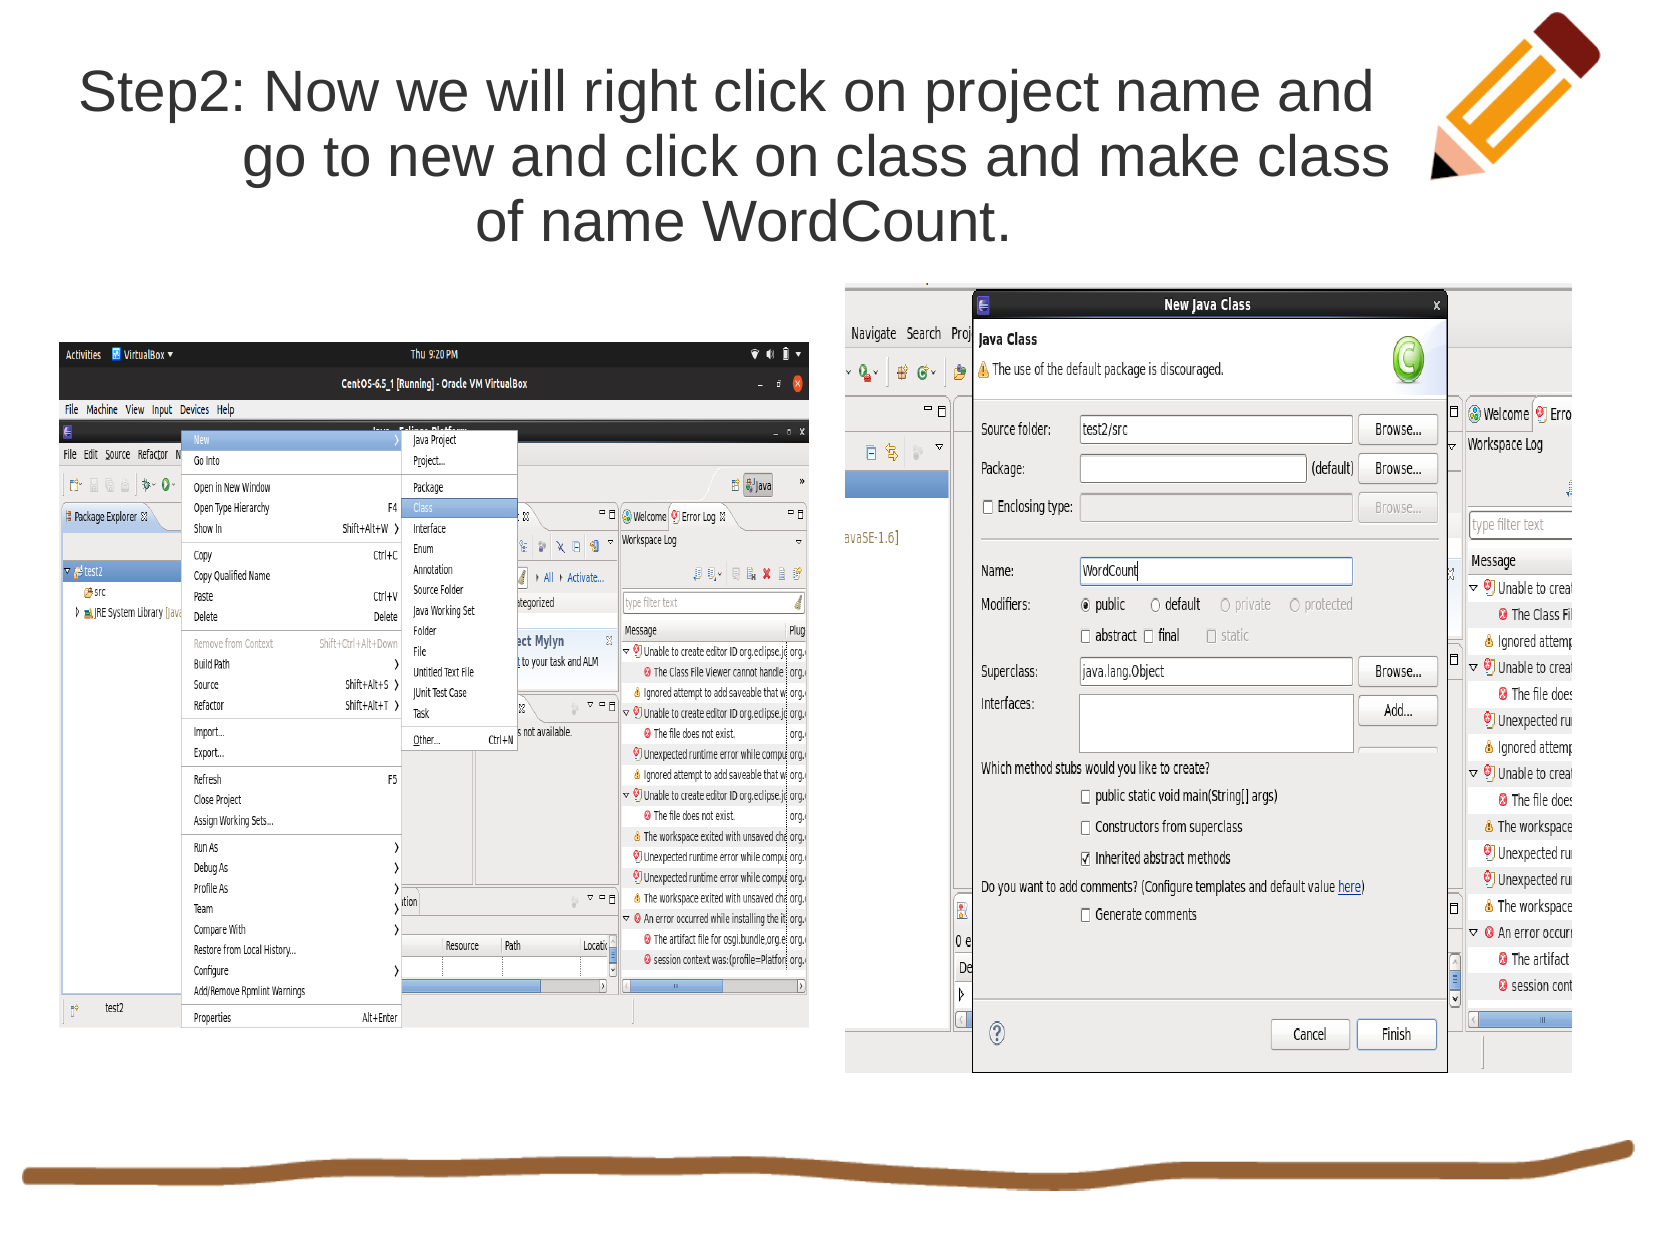

# Step2: Now we will right click on project name and go to new and click on class and make class of name WordCount.